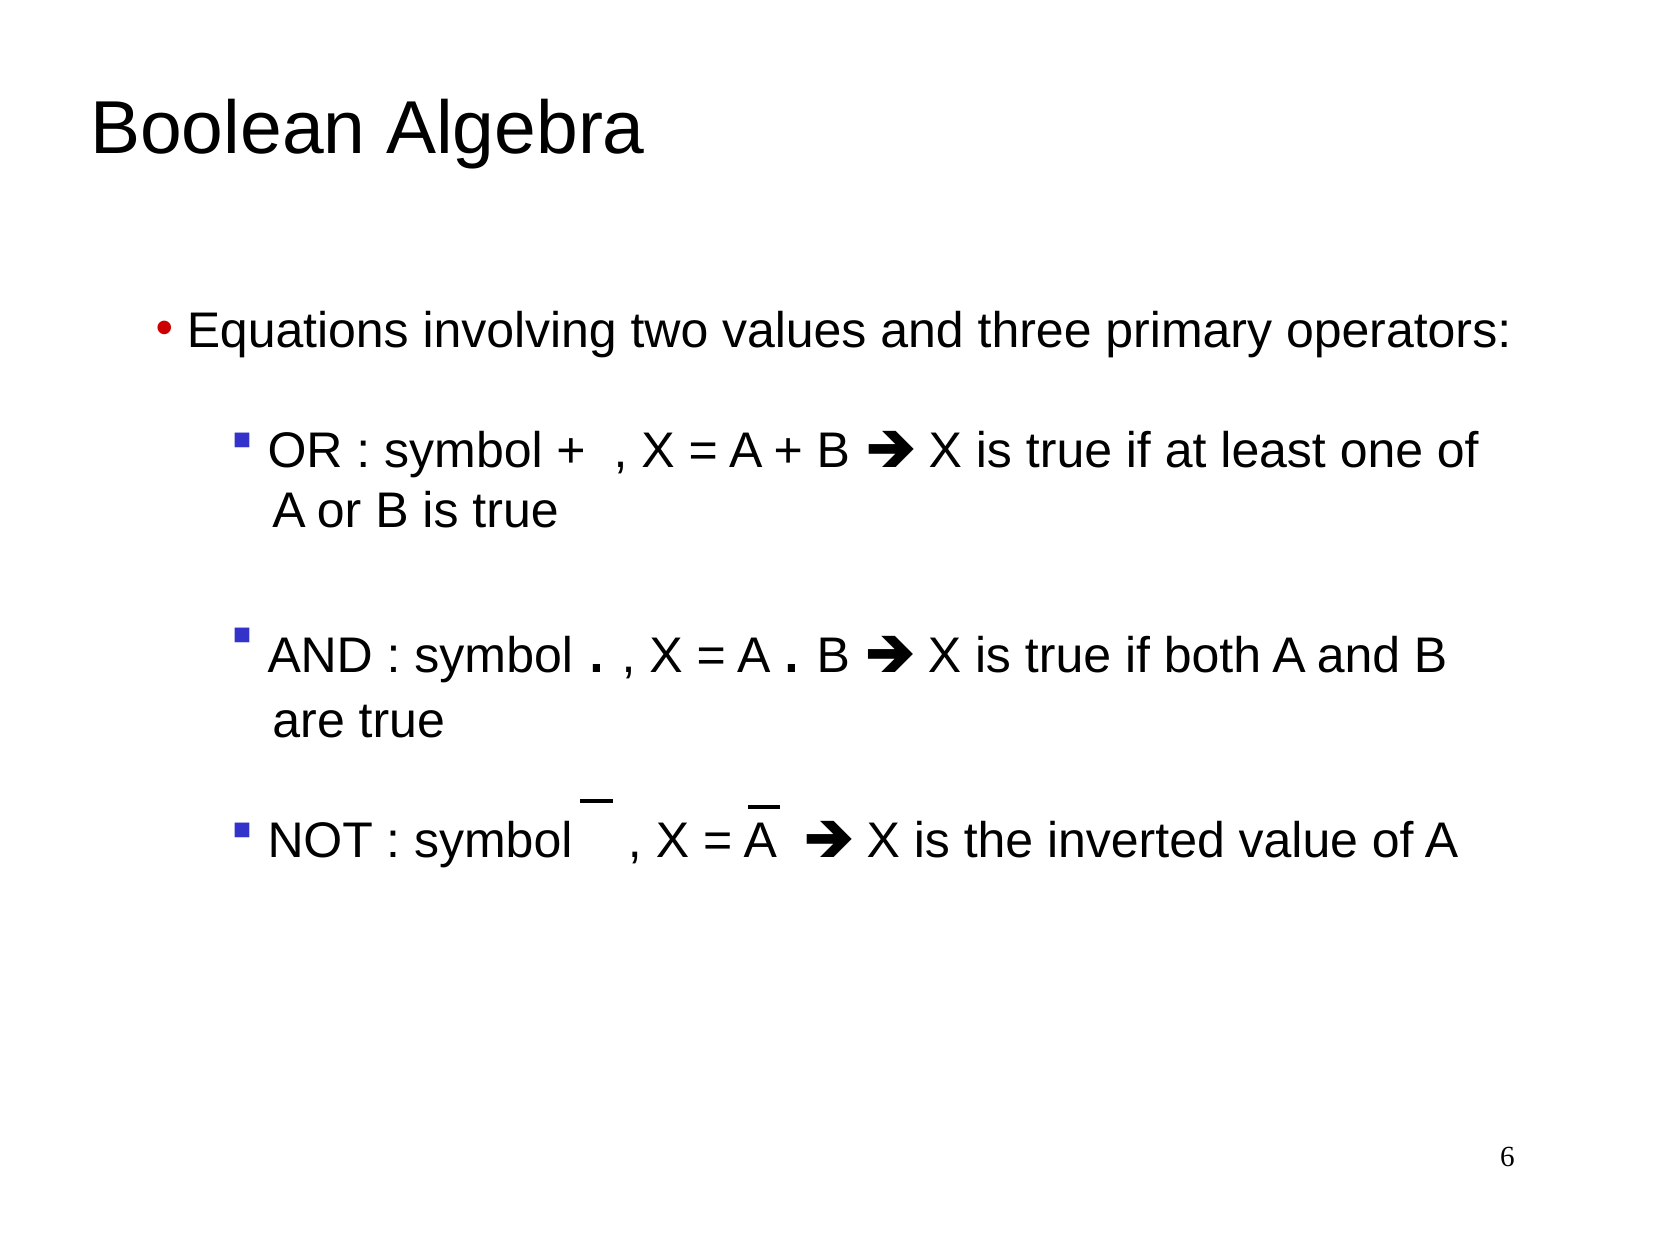

Boolean Algebra
 Equations involving two values and three primary operators:
 OR : symbol + , X = A + B  X is true if at least one of
 A or B is true
 AND : symbol . , X = A . B  X is true if both A and B
 are true
 NOT : symbol , X = A  X is the inverted value of A